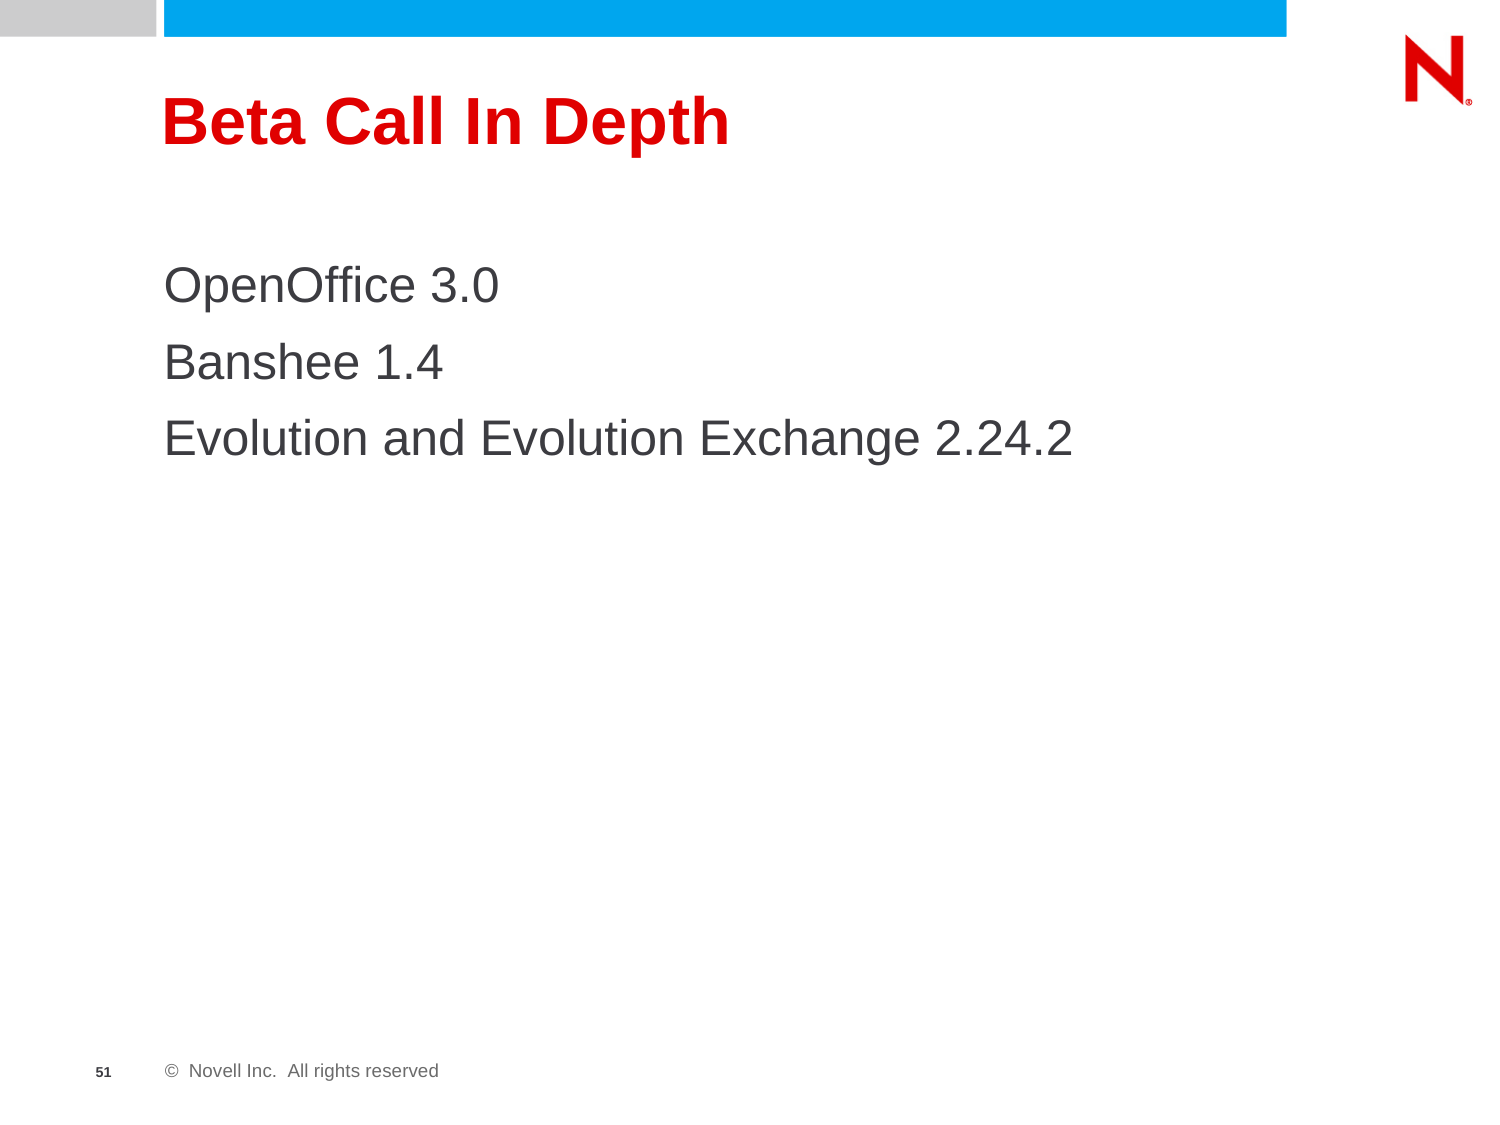

# Beta Call In Depth
OpenOffice 3.0
Banshee 1.4
Evolution and Evolution Exchange 2.24.2